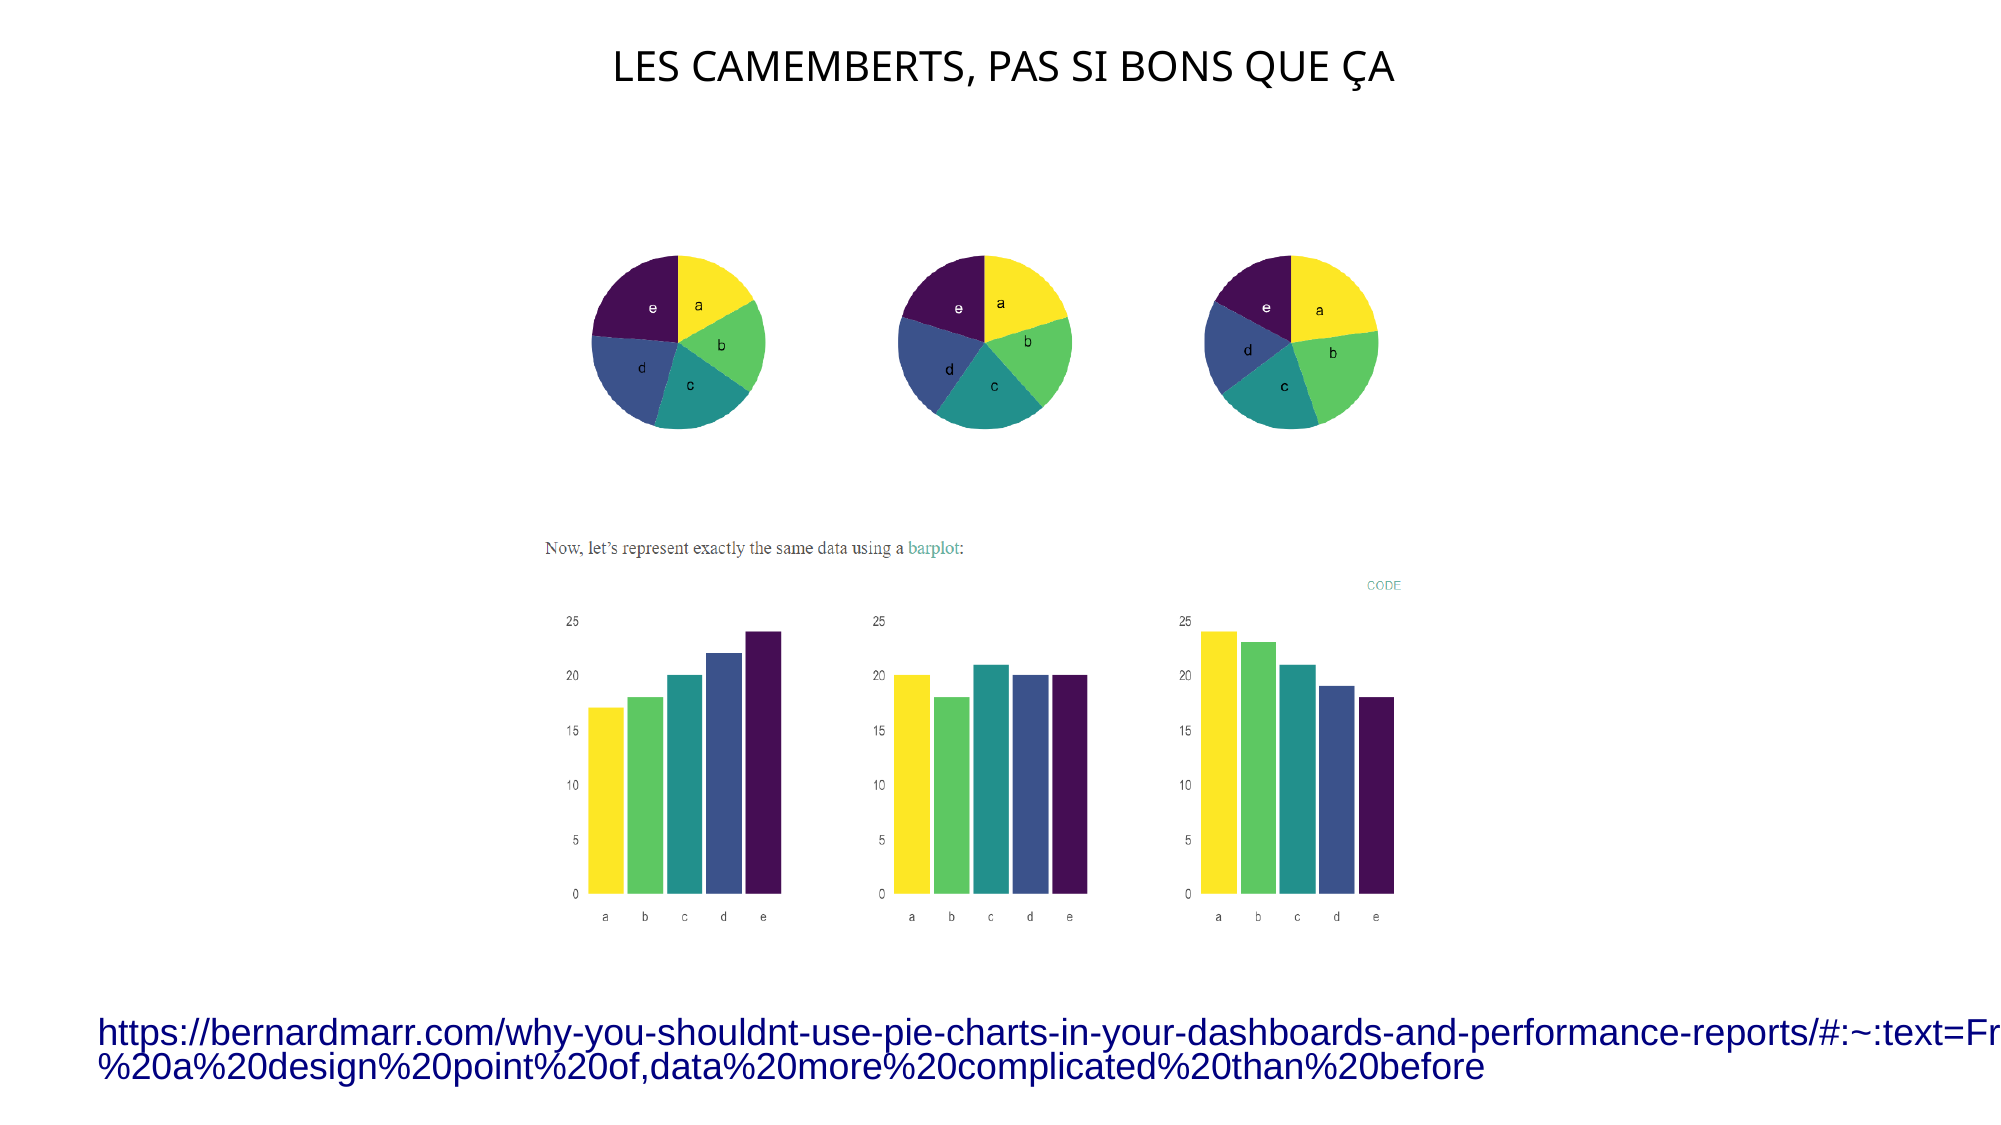

Les camemberts, pas si bons que ça
https://bernardmarr.com/why-you-shouldnt-use-pie-charts-in-your-dashboards-and-performance-reports/#:~:text=From%20a%20design%20point%20of,data%20more%20complicated%20than%20before